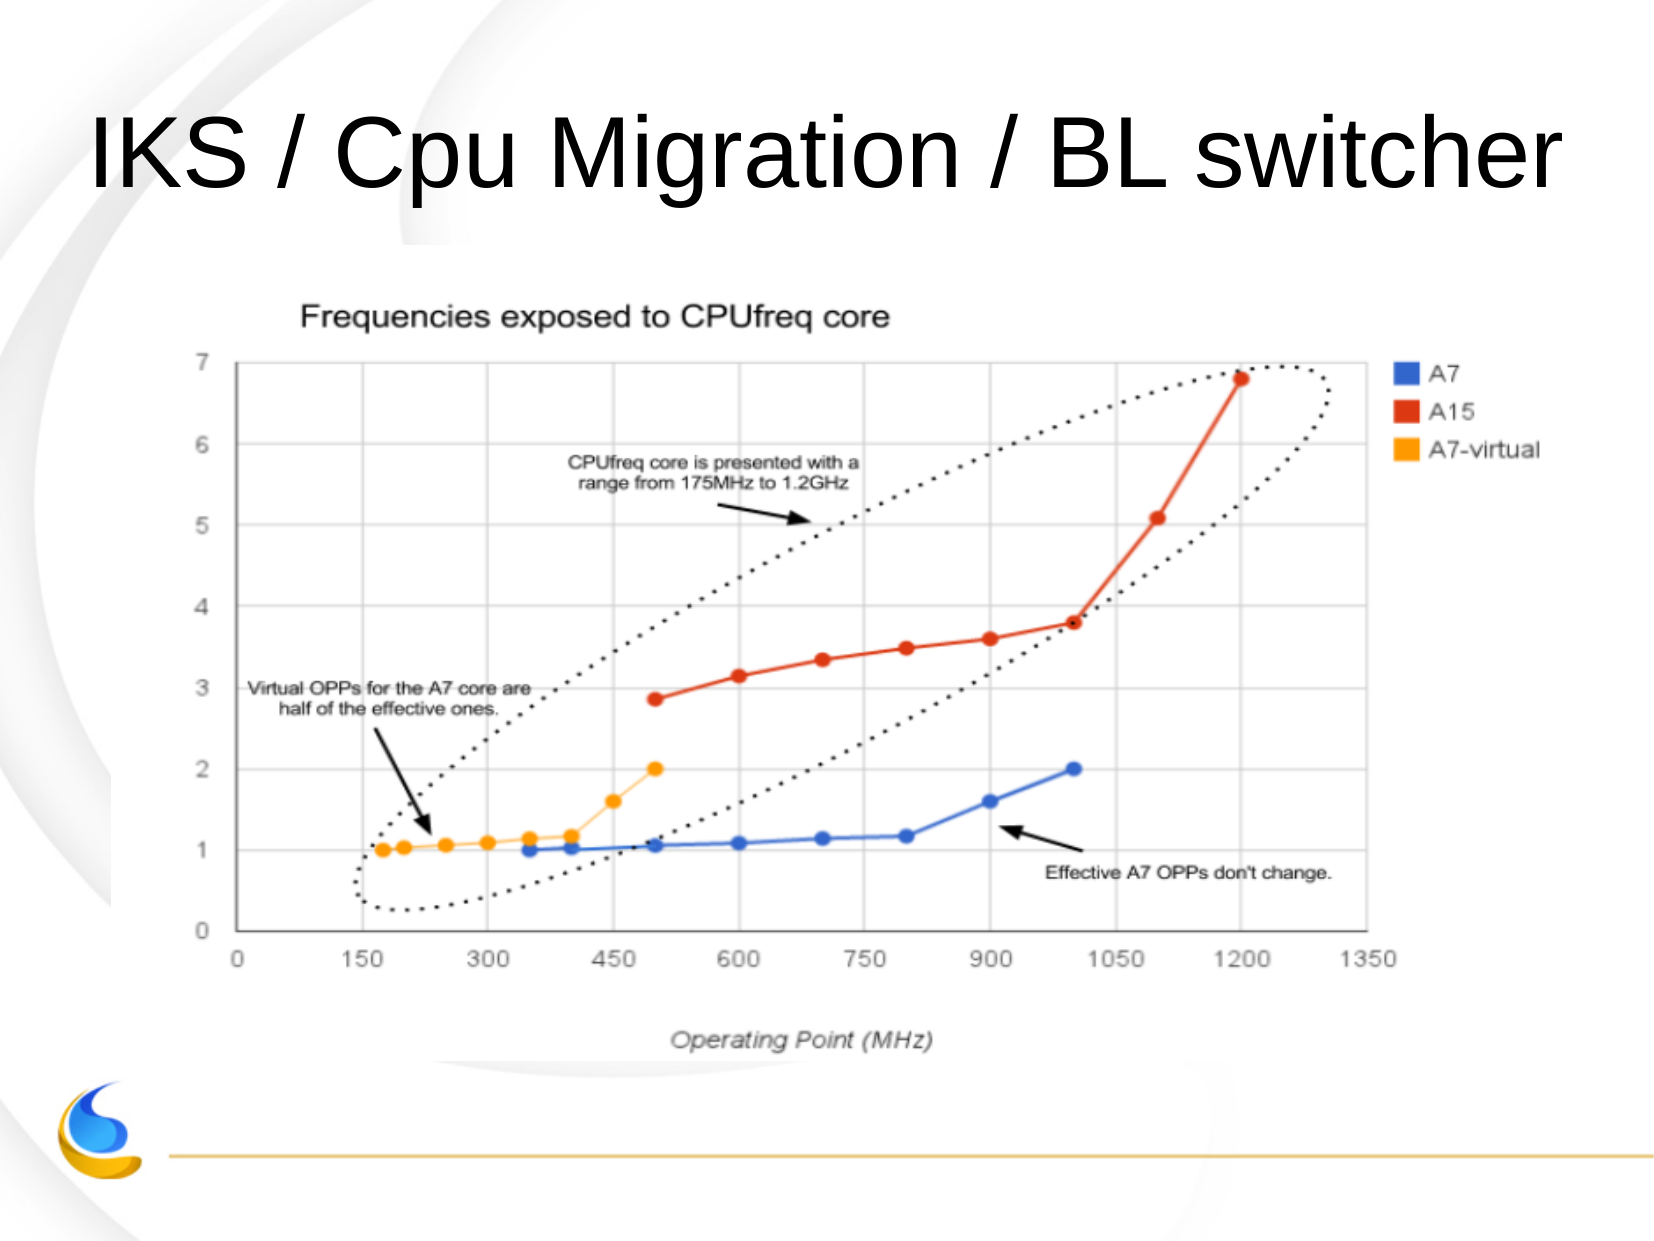

# IKS / Cpu Migration / BL switcher